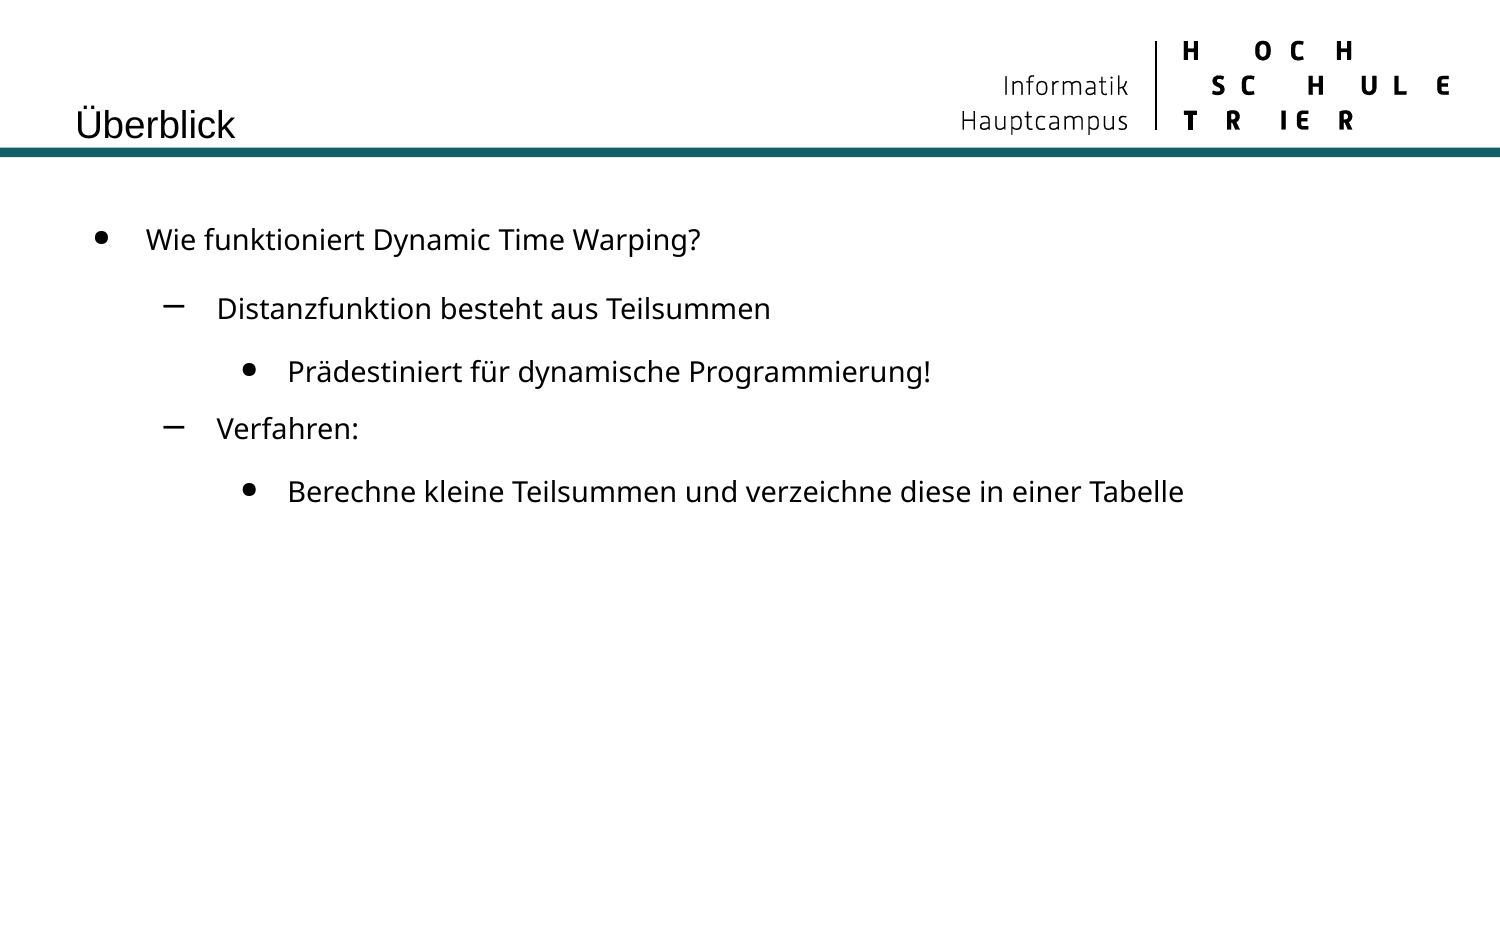

# Überblick
Wie funktioniert Dynamic Time Warping?
Distanzfunktion besteht aus Teilsummen
Prädestiniert für dynamische Programmierung!
Verfahren:
Berechne kleine Teilsummen und verzeichne diese in einer Tabelle